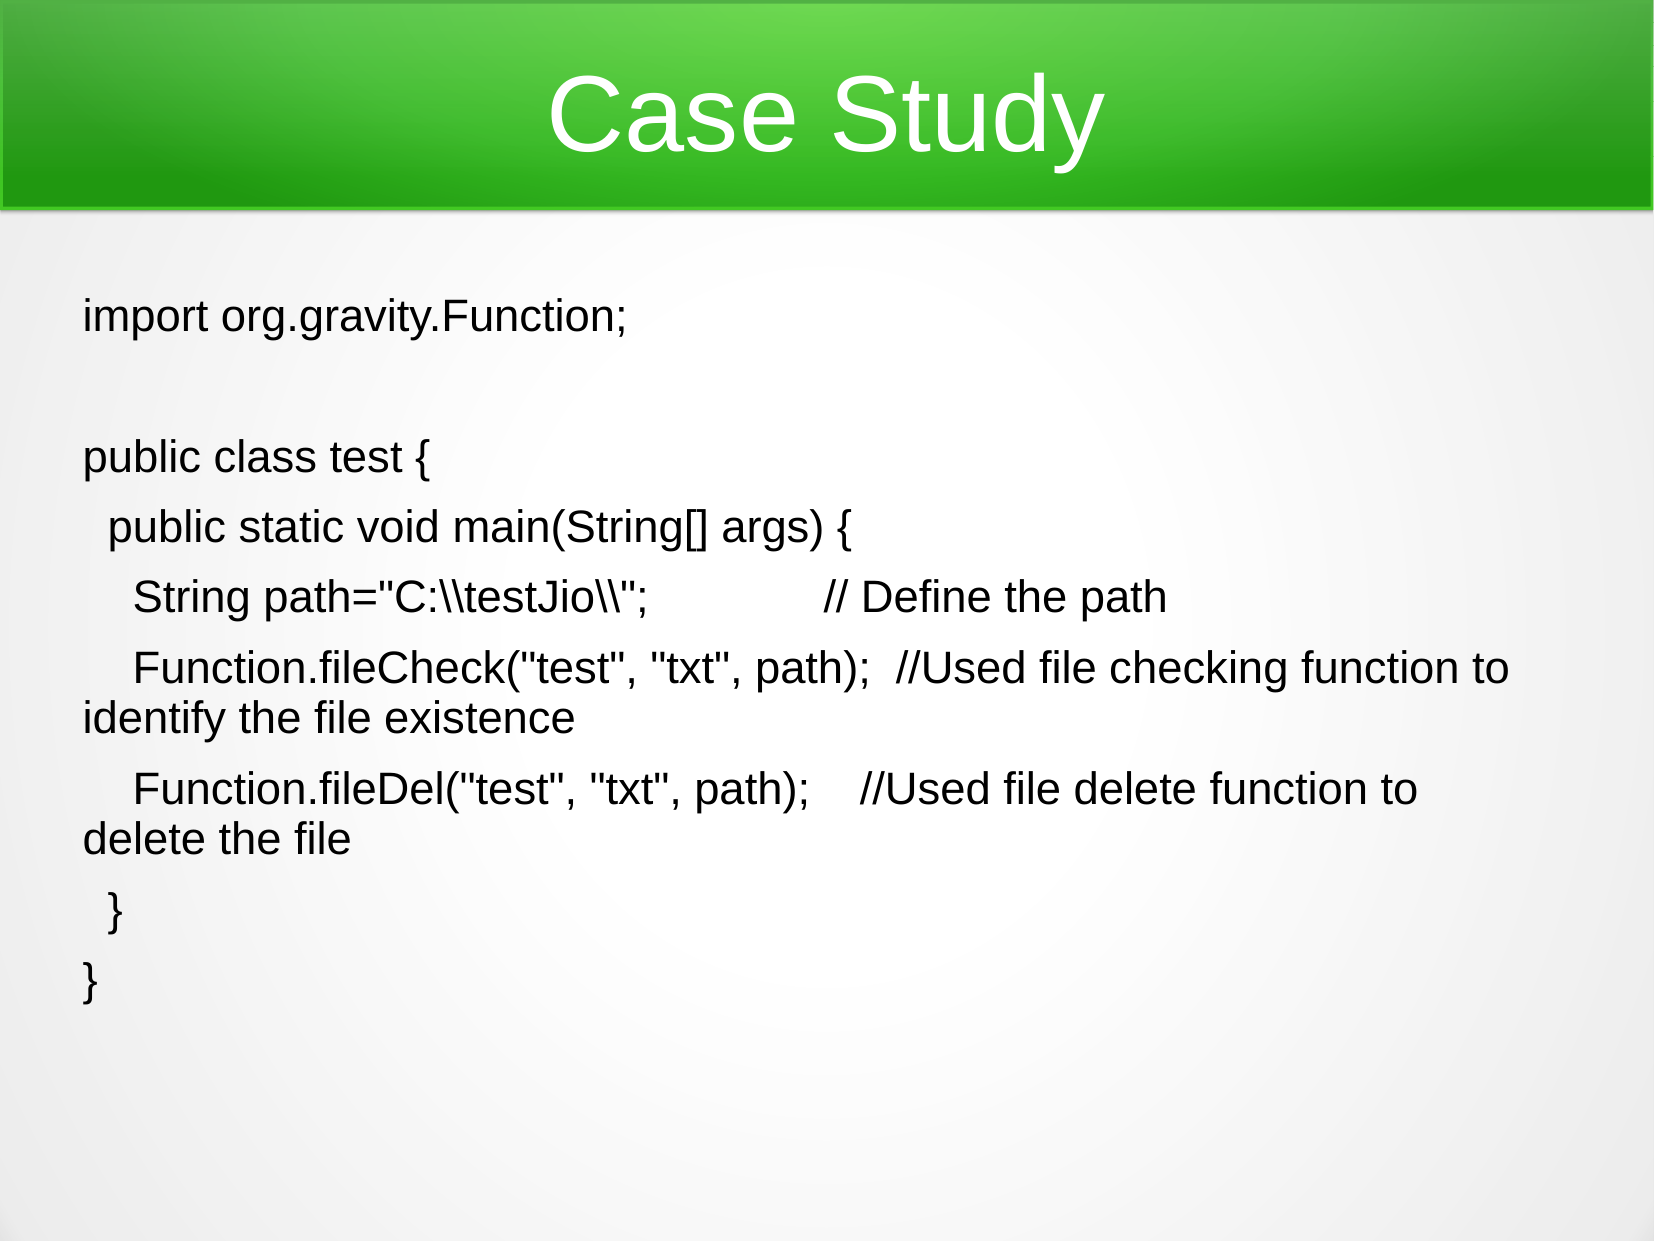

# Case Study
import org.gravity.Function;
public class test {
 public static void main(String[] args) {
 String path="C:\\testJio\\"; // Define the path
 Function.fileCheck("test", "txt", path); //Used file checking function to identify the file existence
 Function.fileDel("test", "txt", path); //Used file delete function to delete the file
 }
}